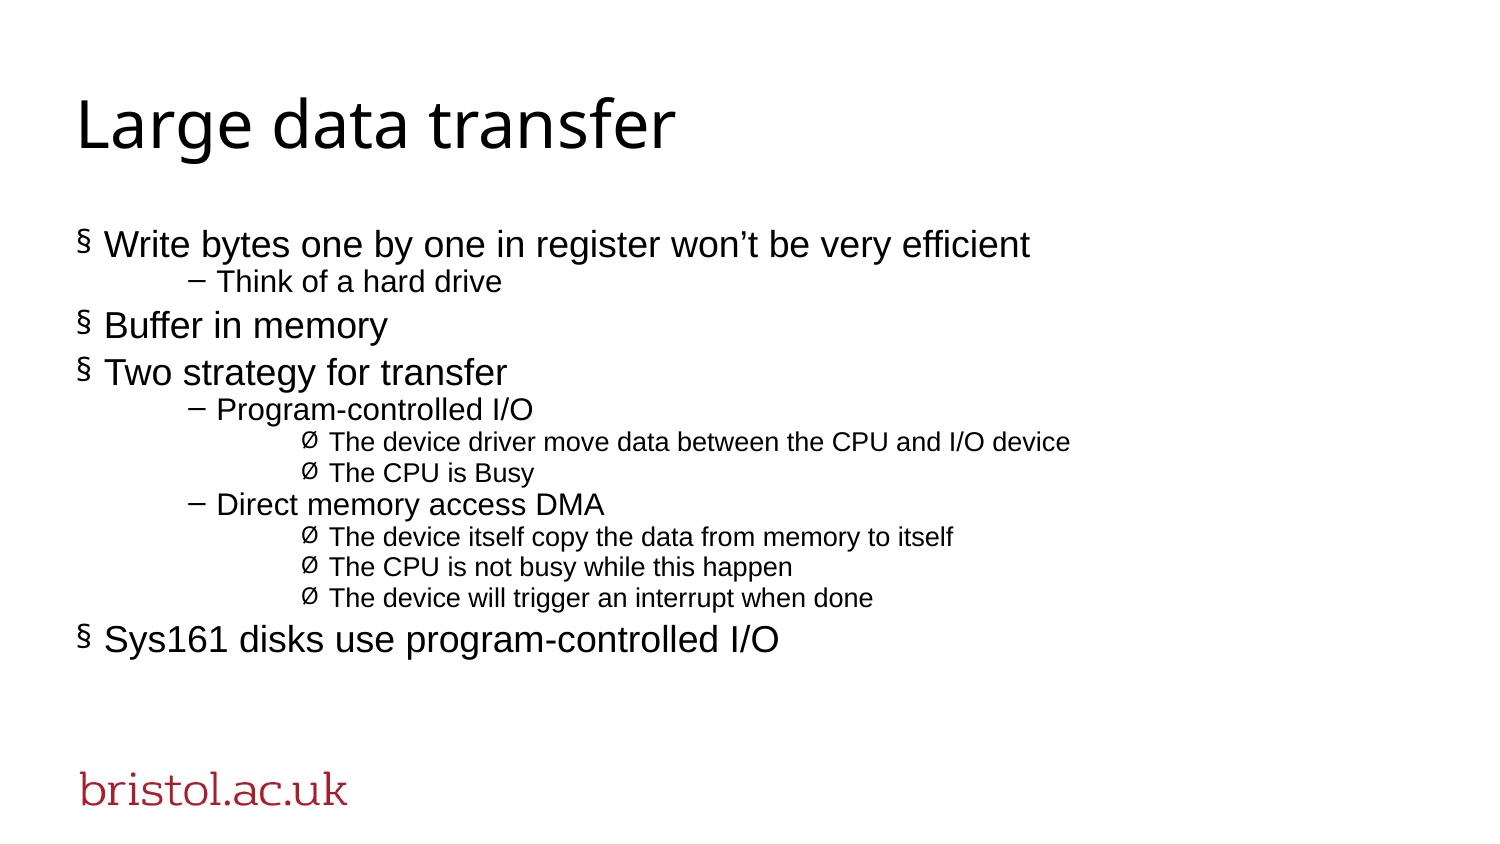

# Large data transfer
Write bytes one by one in register won’t be very efficient
Think of a hard drive
Buffer in memory
Two strategy for transfer
Program-controlled I/O
The device driver move data between the CPU and I/O device
The CPU is Busy
Direct memory access DMA
The device itself copy the data from memory to itself
The CPU is not busy while this happen
The device will trigger an interrupt when done
Sys161 disks use program-controlled I/O